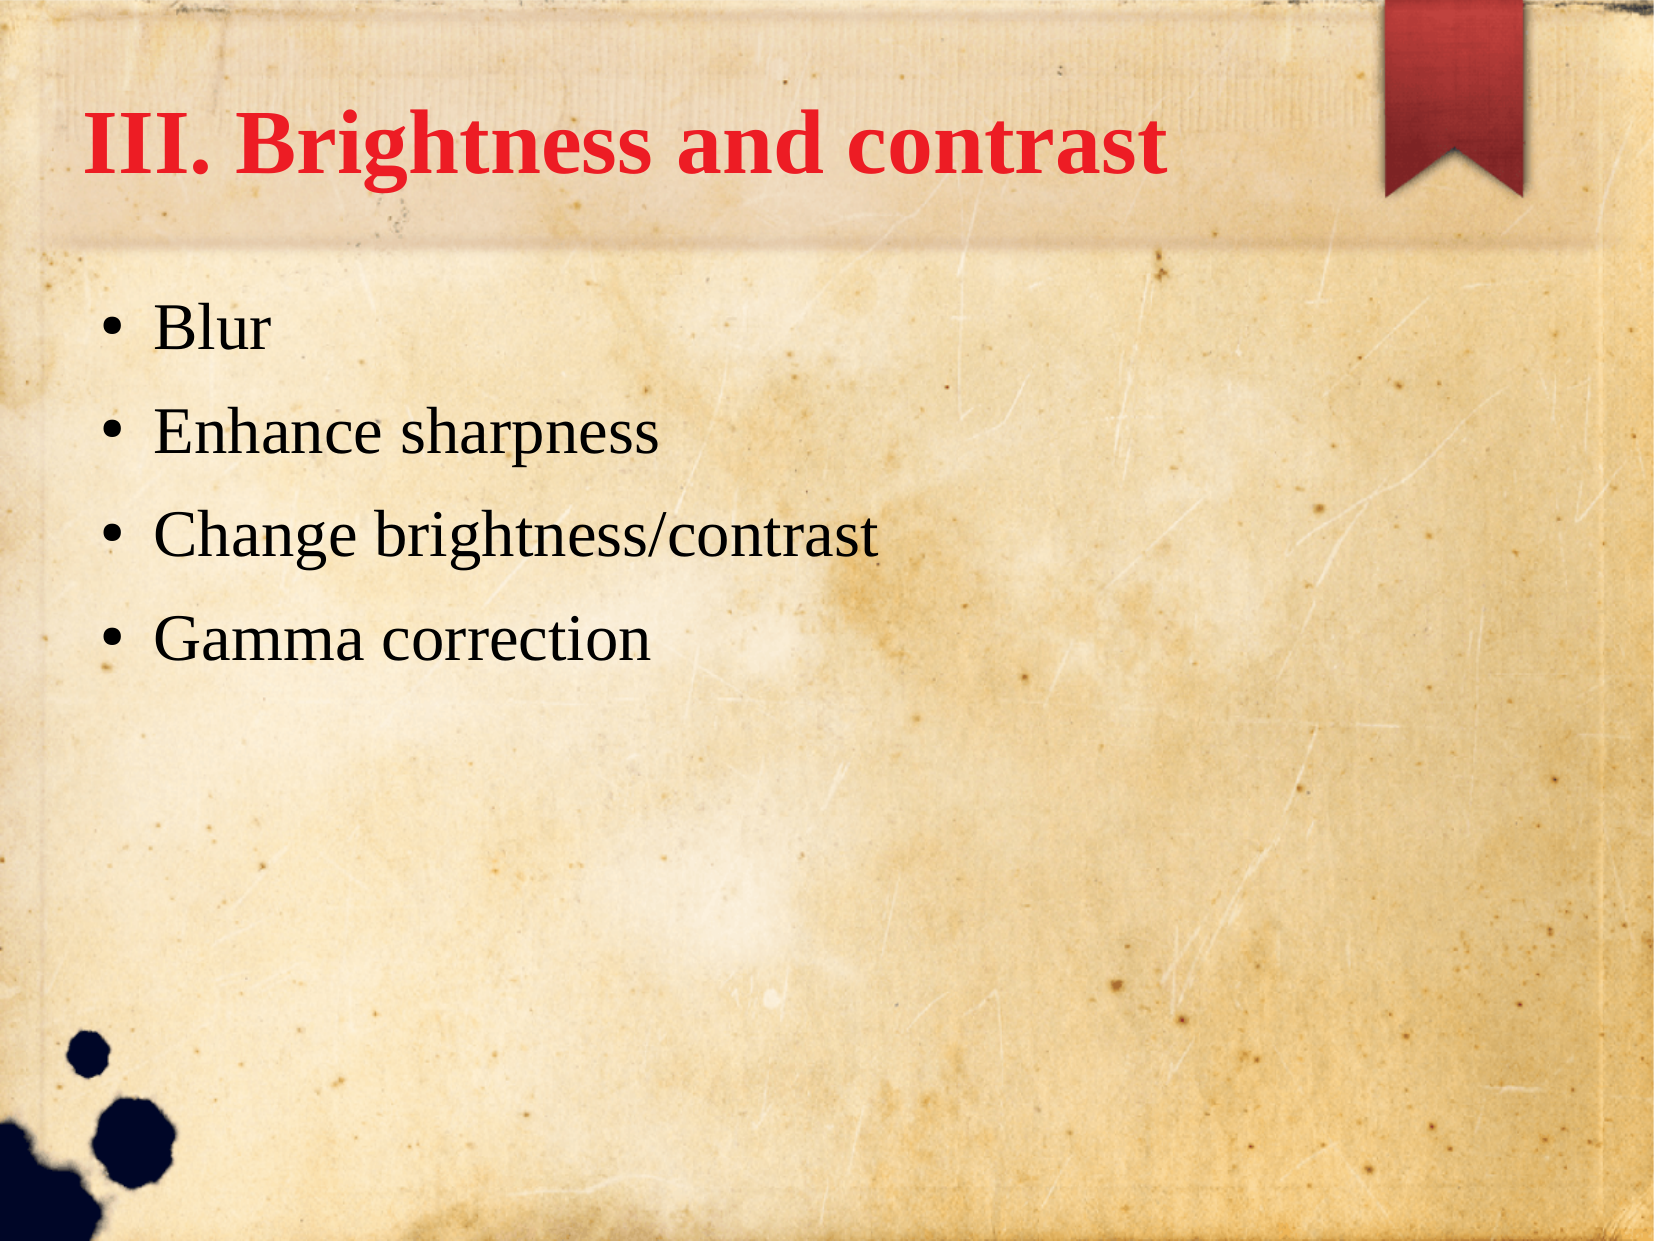

# III. Brightness and contrast
Blur
Enhance sharpness
Change brightness/contrast
Gamma correction